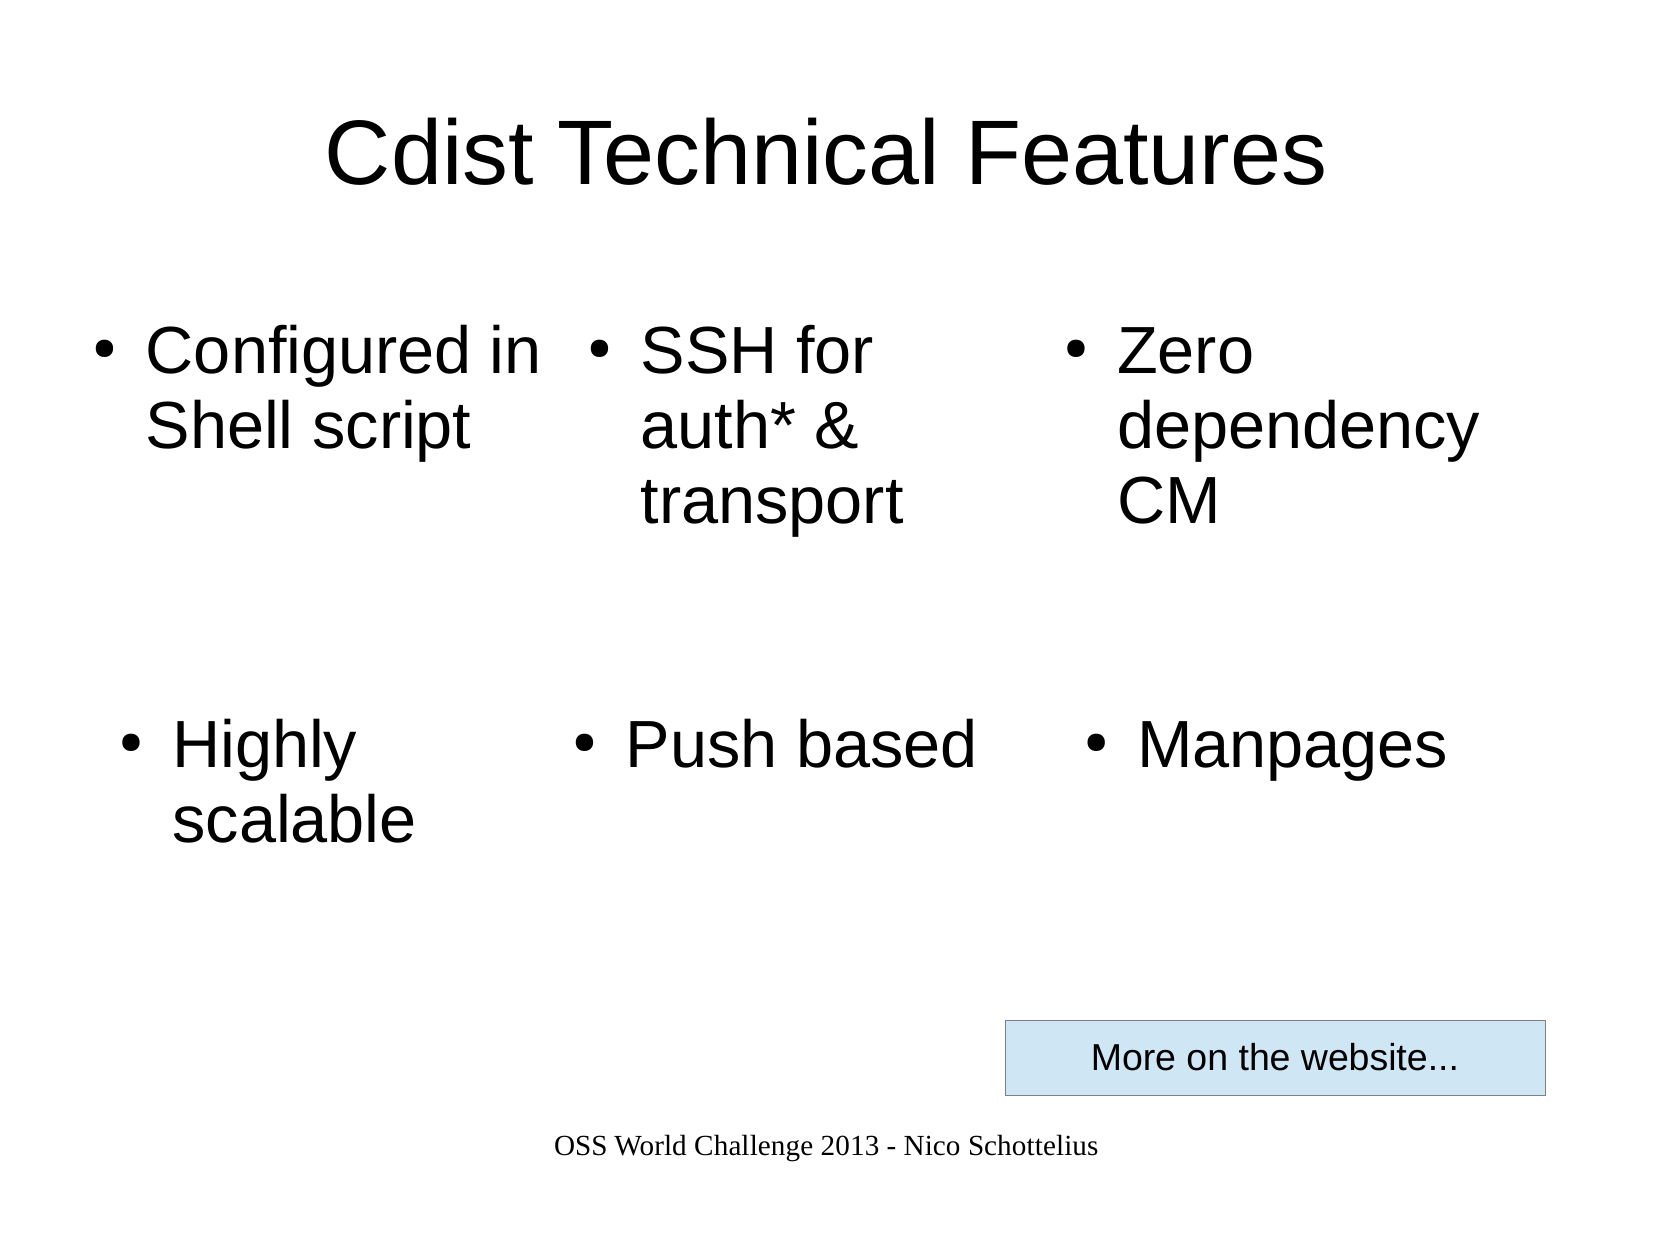

# Cdist Technical Features
Configured in Shell script
SSH for auth* & transport
Zero dependency CM
Highly scalable
Push based
Manpages
More on the website...
OSS World Challenge 2013 - Nico Schottelius